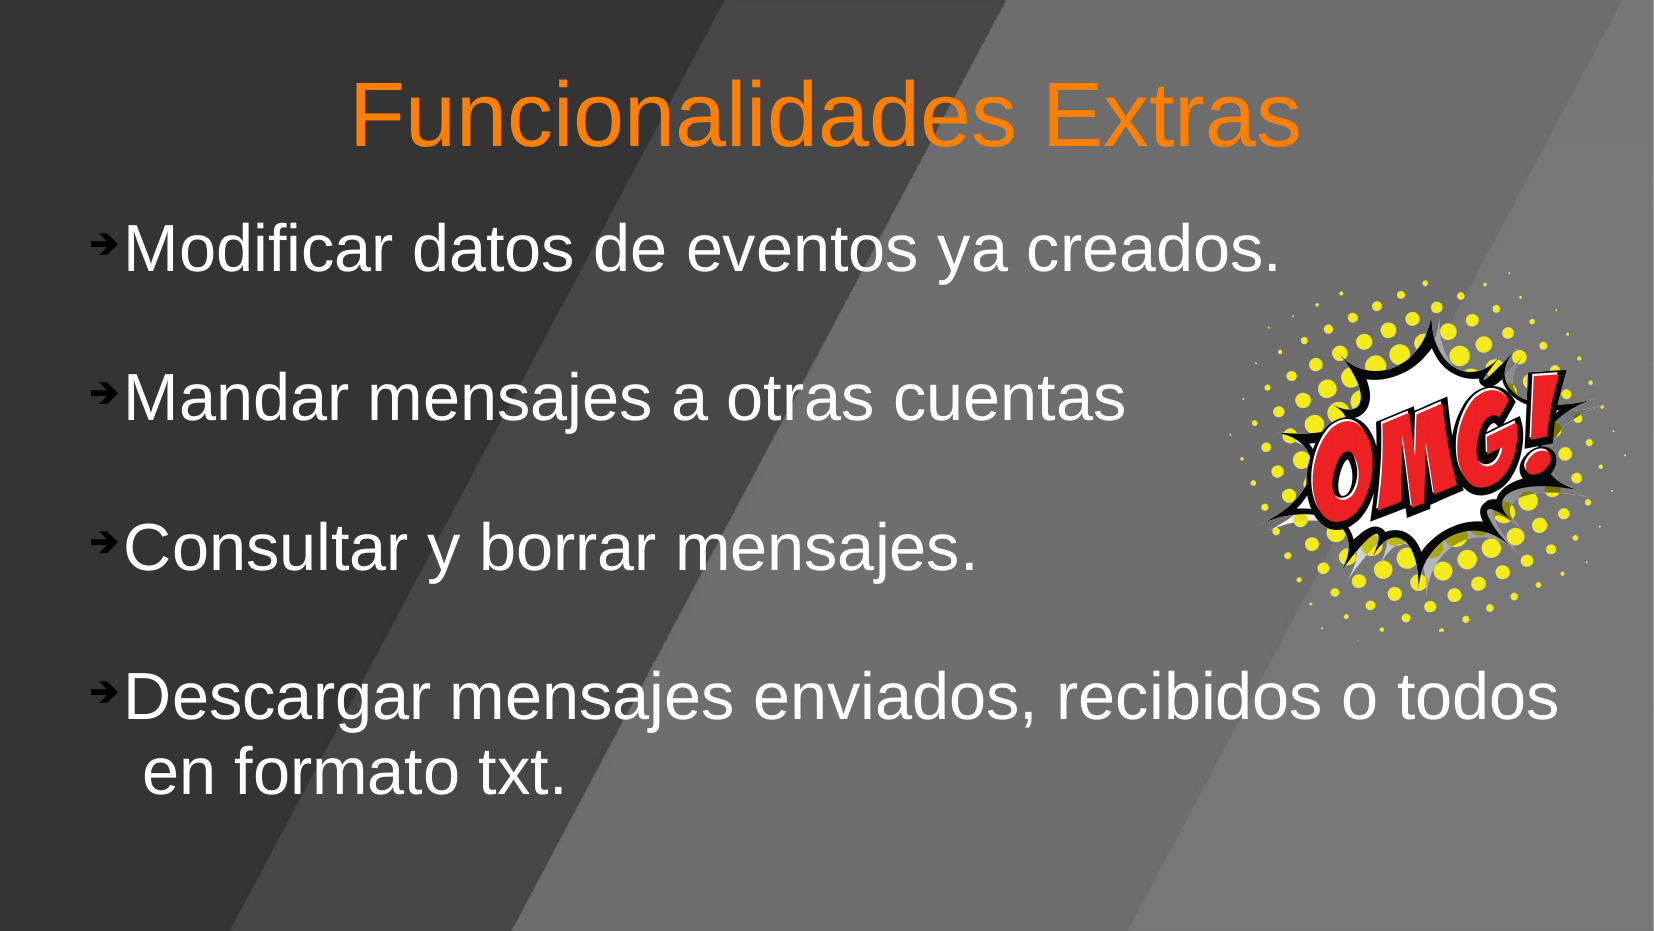

# Funcionalidades Extras
Modificar datos de eventos ya creados.
Mandar mensajes a otras cuentas
Consultar y borrar mensajes.
Descargar mensajes enviados, recibidos o todos en formato txt.